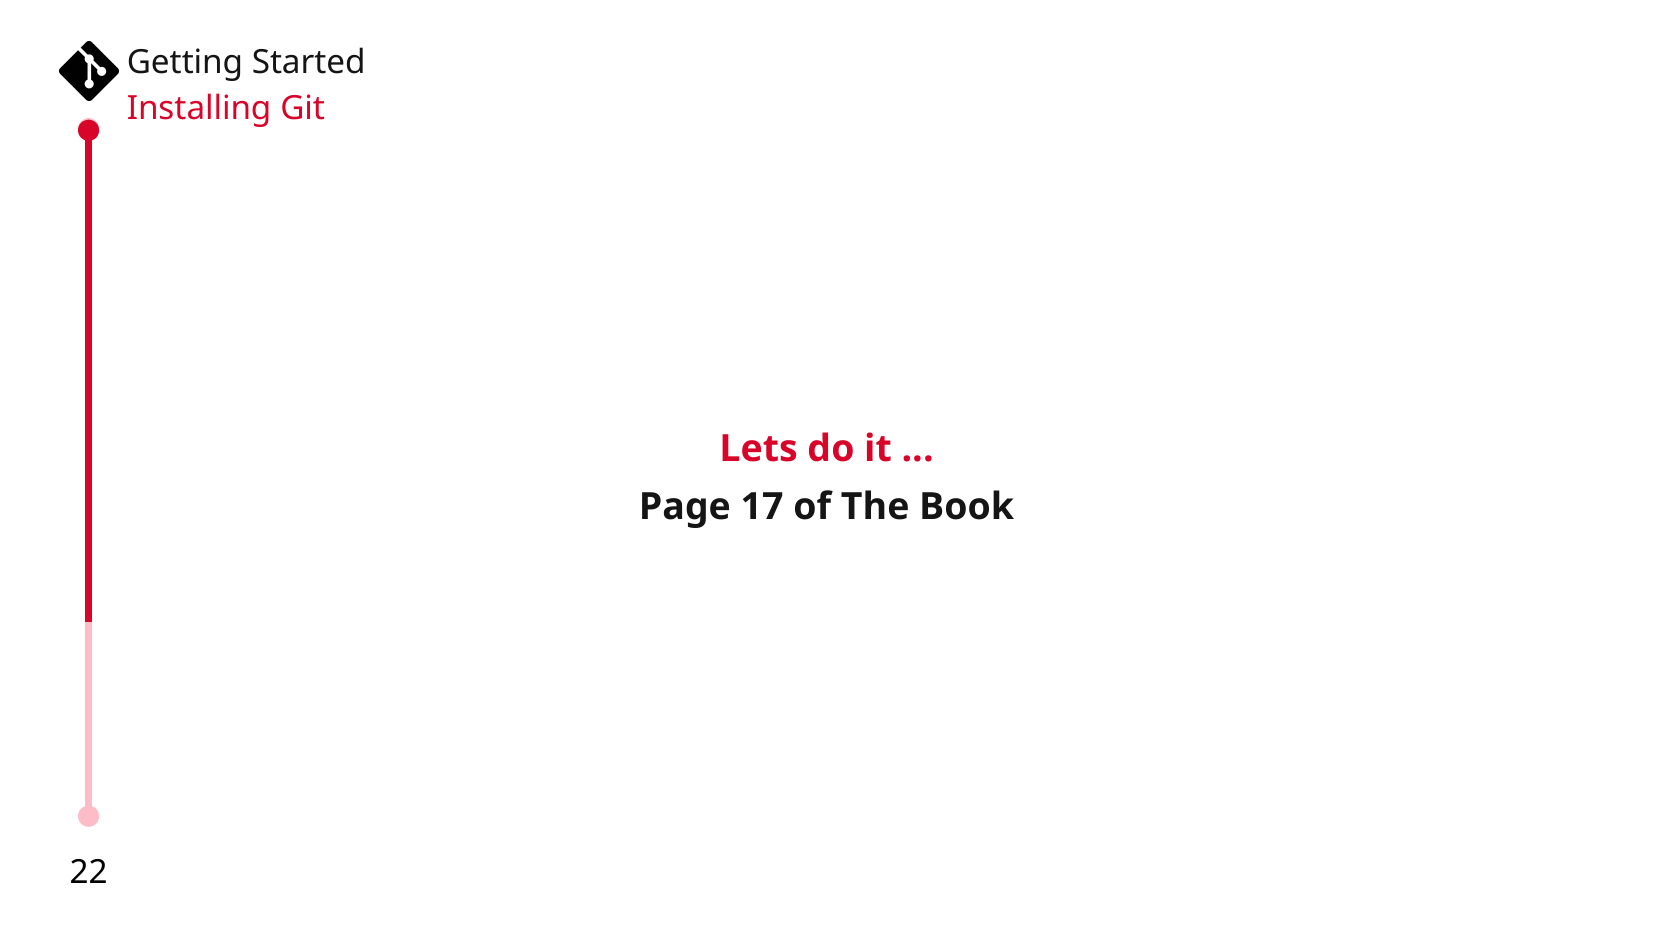

Getting Started
Installing Git
Lets do it ...
Page 17 of The Book
22